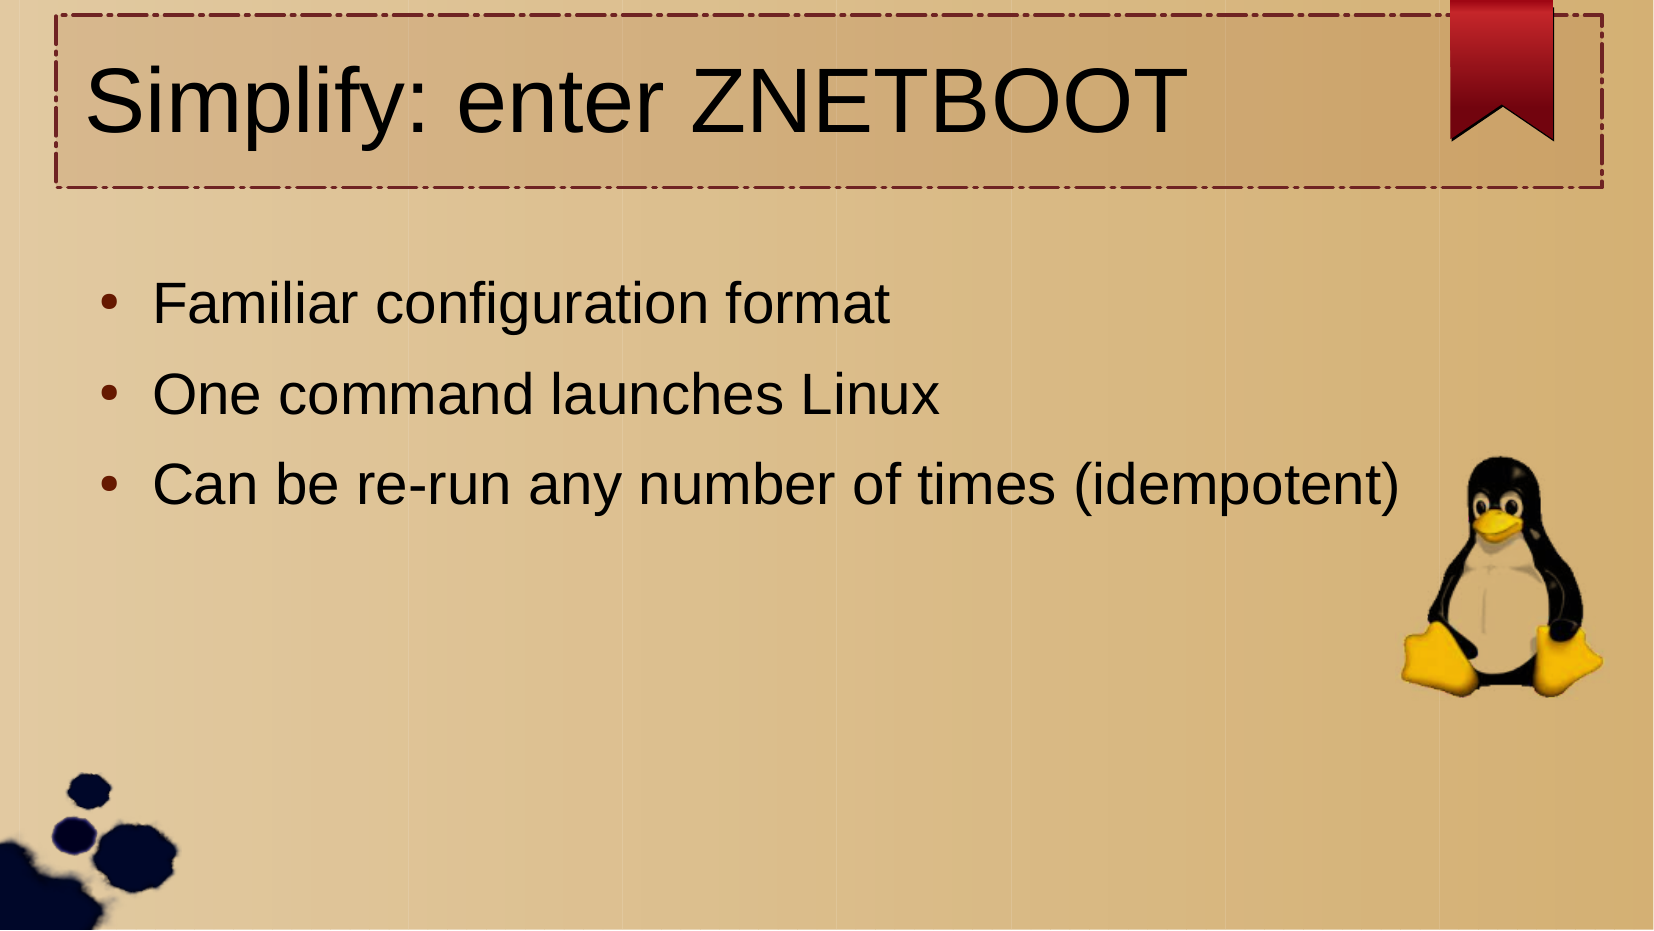

# Simplify: enter ZNETBOOT
Familiar configuration format
One command launches Linux
Can be re-run any number of times (idempotent)